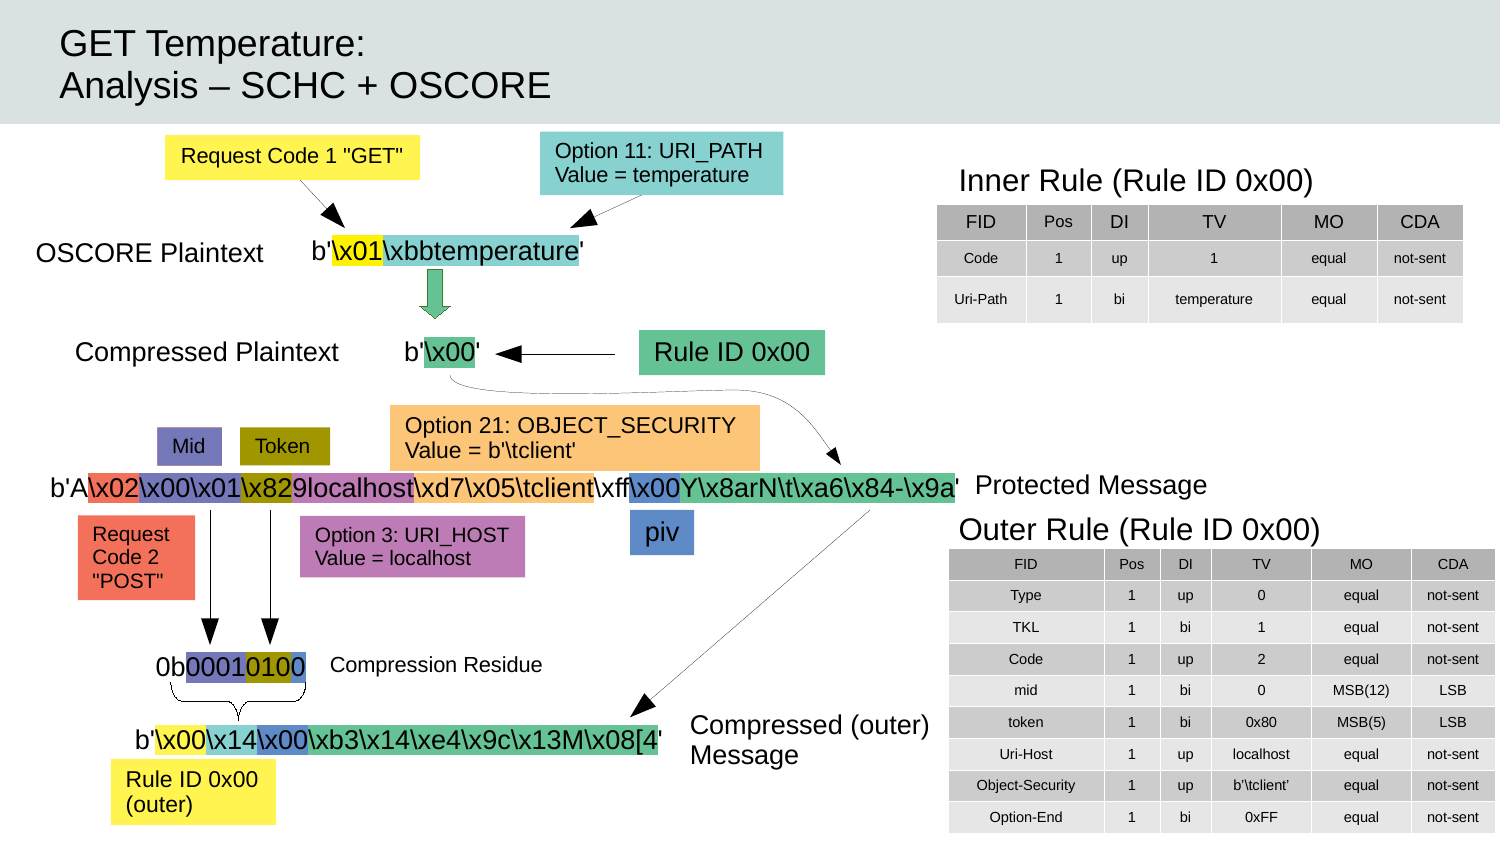

GET Temperature:
Analysis – SCHC + OSCORE
Option 11: URI_PATH
Value = temperature
Request Code 1 "GET"
Inner Rule (Rule ID 0x00)
| FID | Pos | DI | TV | MO | CDA |
| --- | --- | --- | --- | --- | --- |
| Code | 1 | up | 1 | equal | not-sent |
| Uri-Path | 1 | bi | temperature | equal | not-sent |
b'\x01\xbbtemperature'
OSCORE Plaintext
b'\x00'
Compressed Plaintext
Rule ID 0x00
Option 21: OBJECT_SECURITY
Value = b'\tclient'
Token
Mid
Mid
Protected Message
b'A\x02\x00\x01\x829localhost\xd7\x05\tclient\xff\x00Y\x8arN\t\xa6\x84-\x9a'
Outer Rule (Rule ID 0x00)
piv
Request Code 2 "POST"
Option 3: URI_HOST
Value = localhost
| FID | Pos | DI | TV | MO | CDA |
| --- | --- | --- | --- | --- | --- |
| Type | 1 | up | 0 | equal | not-sent |
| TKL | 1 | bi | 1 | equal | not-sent |
| Code | 1 | up | 2 | equal | not-sent |
| mid | 1 | bi | 0 | MSB(12) | LSB |
| token | 1 | bi | 0x80 | MSB(5) | LSB |
| Uri-Host | 1 | up | localhost | equal | not-sent |
| Object-Security | 1 | up | b’\tclient’ | equal | not-sent |
| Option-End | 1 | bi | 0xFF | equal | not-sent |
0b00010100
Compression Residue
Compressed (outer) Message
b'\x00\x14\x00\xb3\x14\xe4\x9c\x13M\x08[4'
Rule ID 0x00 (outer)